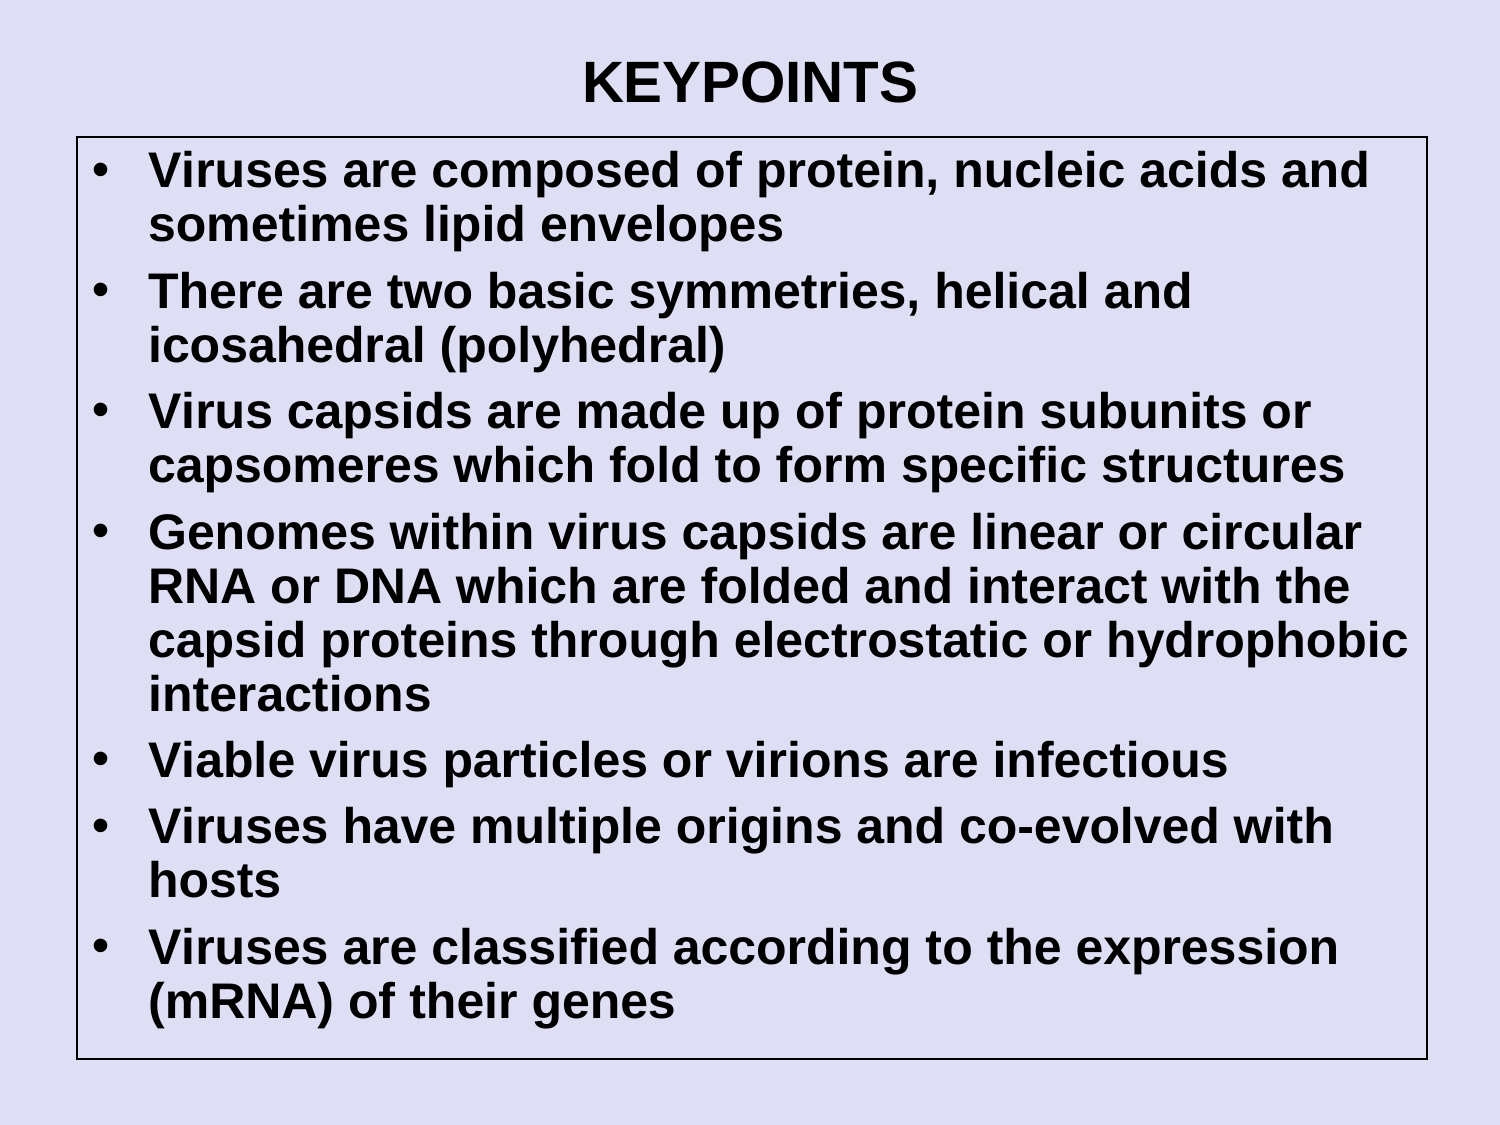

# KEYPOINTS
Viruses are composed of protein, nucleic acids and sometimes lipid envelopes
There are two basic symmetries, helical and icosahedral (polyhedral)
Virus capsids are made up of protein subunits or capsomeres which fold to form specific structures
Genomes within virus capsids are linear or circular RNA or DNA which are folded and interact with the capsid proteins through electrostatic or hydrophobic interactions
Viable virus particles or virions are infectious
Viruses have multiple origins and co-evolved with hosts
Viruses are classified according to the expression (mRNA) of their genes